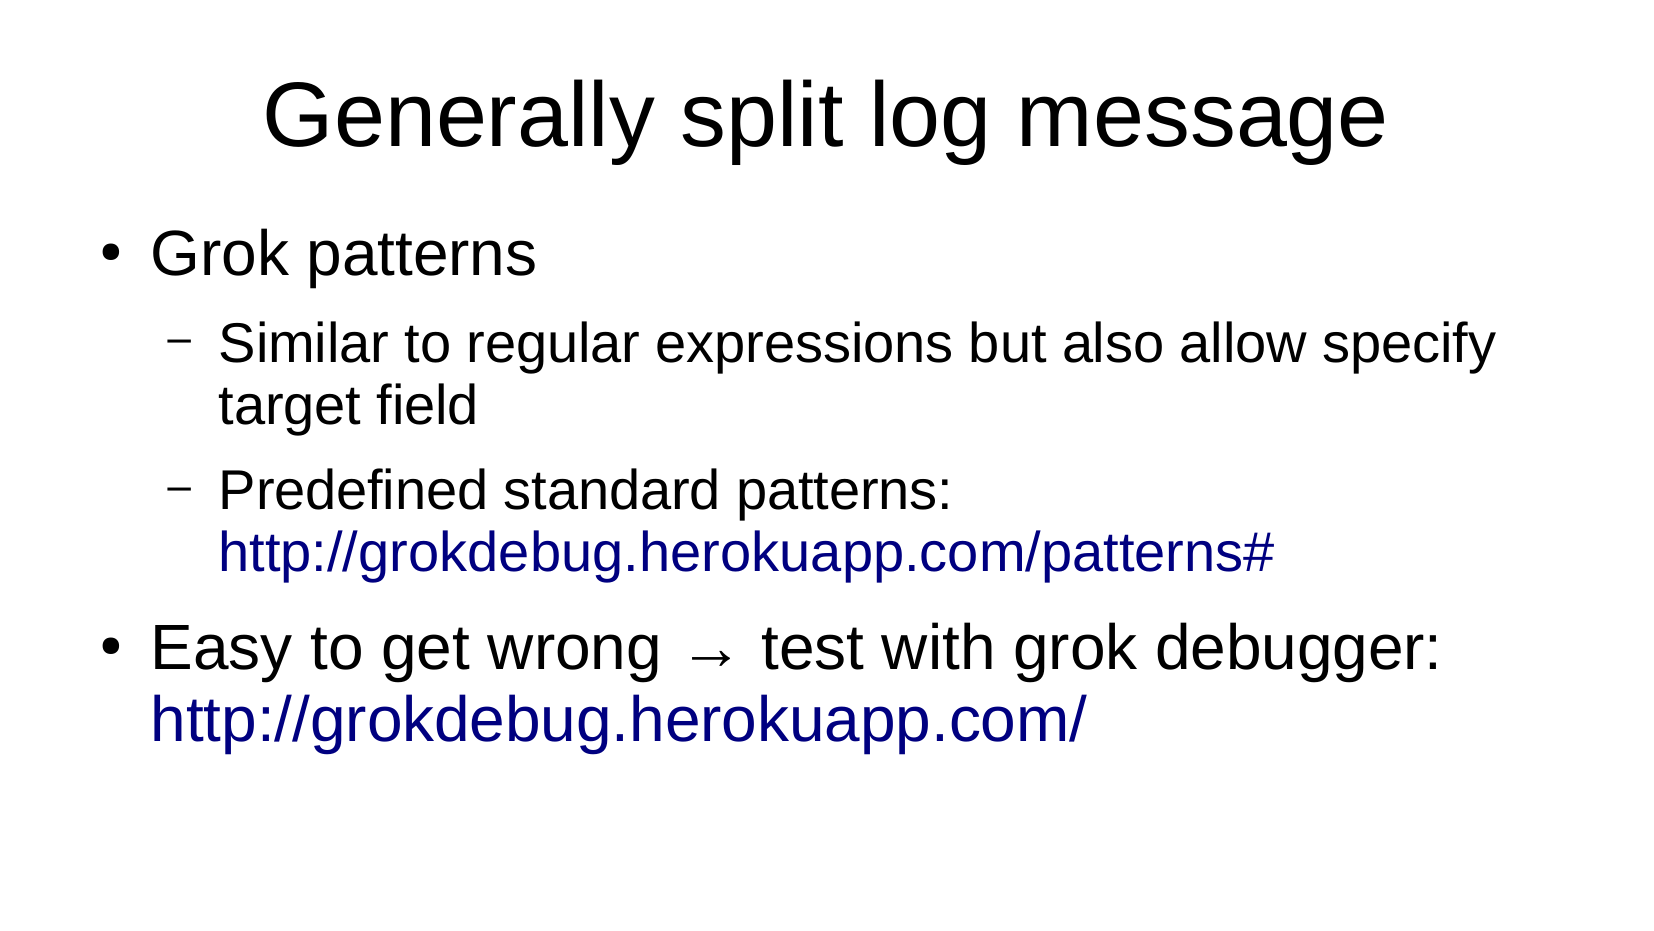

# Generally split log message
Grok patterns
Similar to regular expressions but also allow specify target field
Predefined standard patterns:
http://grokdebug.herokuapp.com/patterns#
Easy to get wrong → test with grok debugger: http://grokdebug.herokuapp.com/